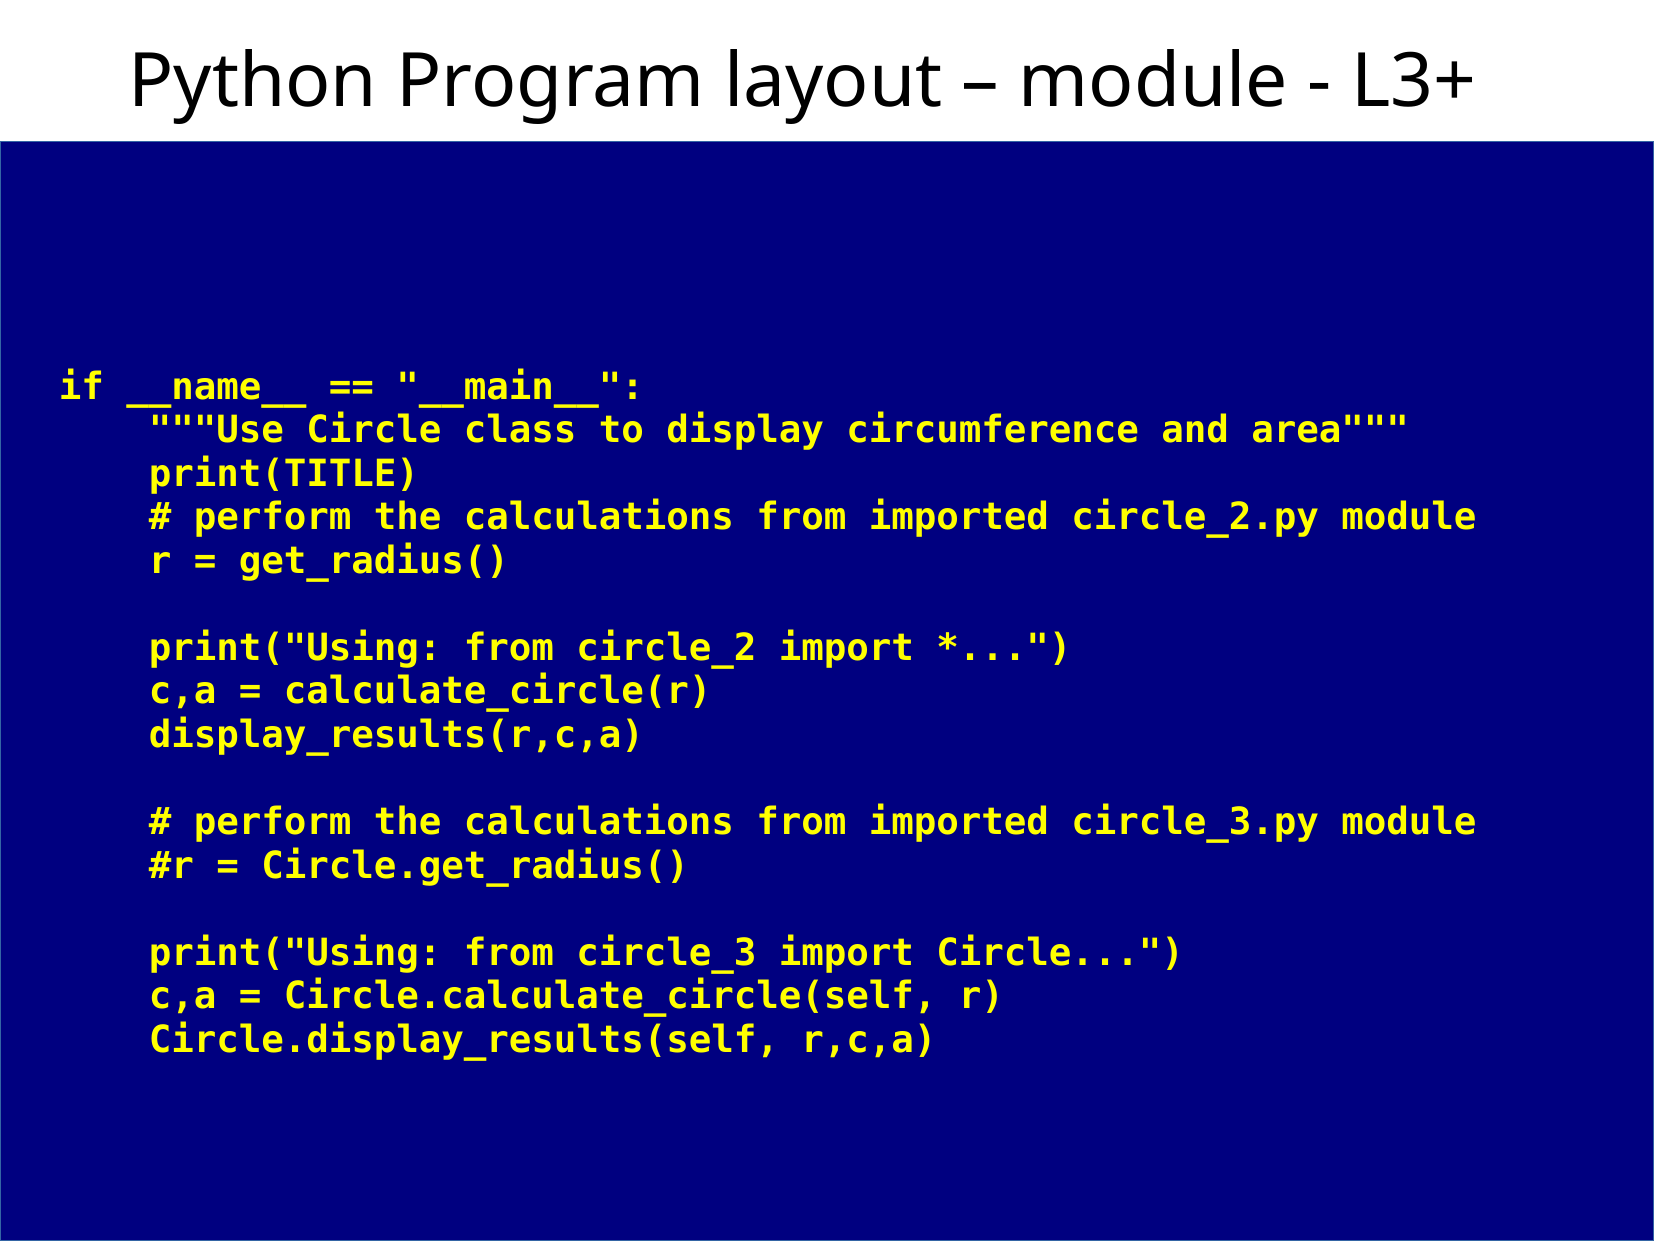

Python Program layout – module - L3+
if __name__ == "__main__":
 """Use Circle class to display circumference and area"""
 print(TITLE)
 # perform the calculations from imported circle_2.py module
 r = get_radius()
 print("Using: from circle_2 import *...")
 c,a = calculate_circle(r)
 display_results(r,c,a)
 # perform the calculations from imported circle_3.py module
 #r = Circle.get_radius()
 print("Using: from circle_3 import Circle...")
 c,a = Circle.calculate_circle(self, r)
 Circle.display_results(self, r,c,a)
# lsusb